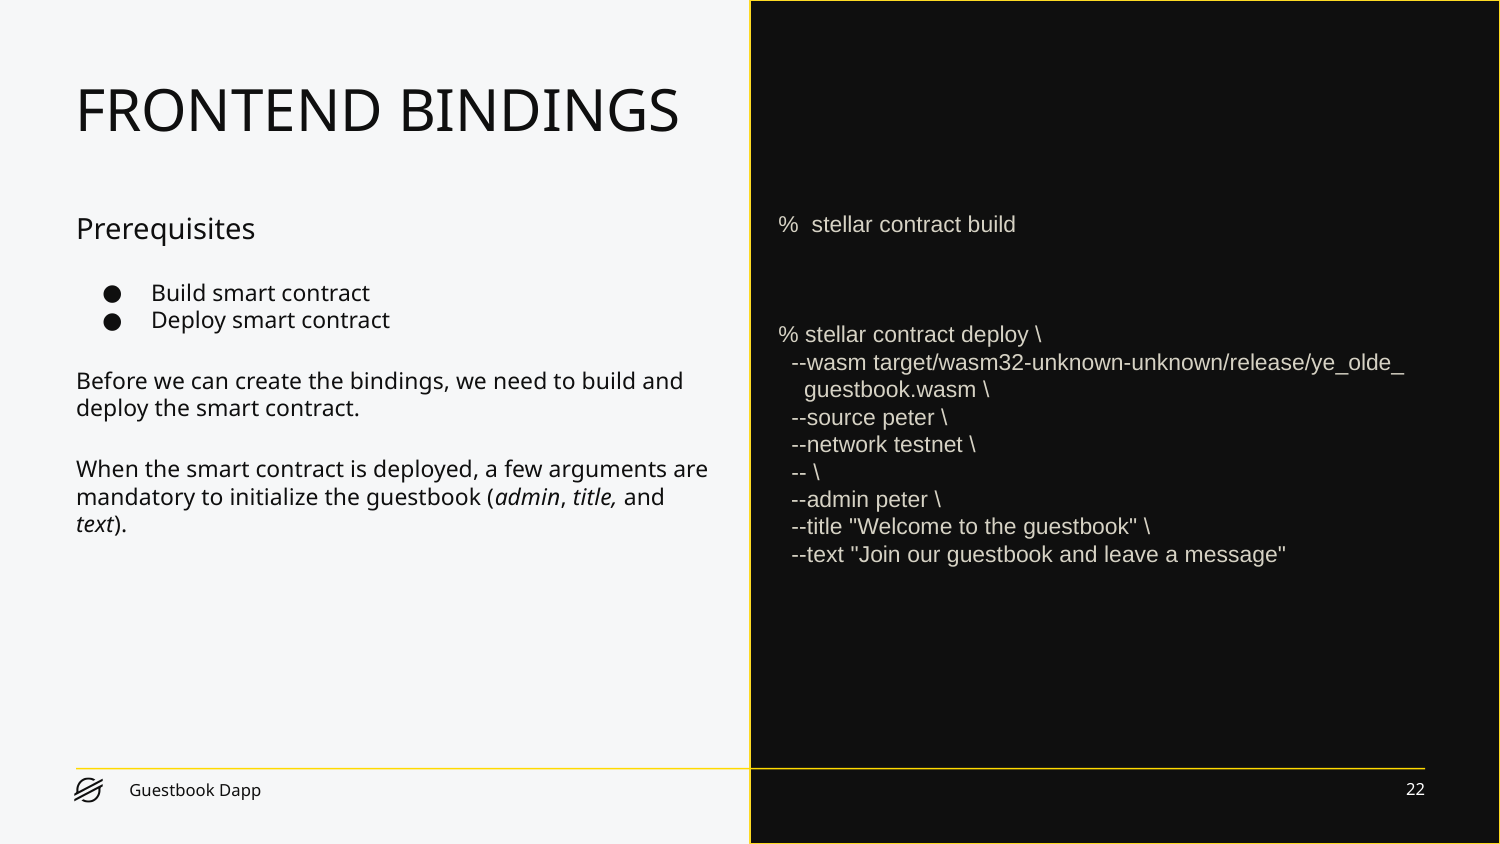

# FRONTEND BINDINGS
Prerequisites
Build smart contract
Deploy smart contract
Before we can create the bindings, we need to build and deploy the smart contract.
When the smart contract is deployed, a few arguments are mandatory to initialize the guestbook (admin, title, and text).
% stellar contract build
% stellar contract deploy \
 --wasm target/wasm32-unknown-unknown/release/ye_olde_
 guestbook.wasm \
 --source peter \
 --network testnet \
 -- \
 --admin peter \
 --title "Welcome to the guestbook" \
 --text "Join our guestbook and leave a message"
Guestbook Dapp